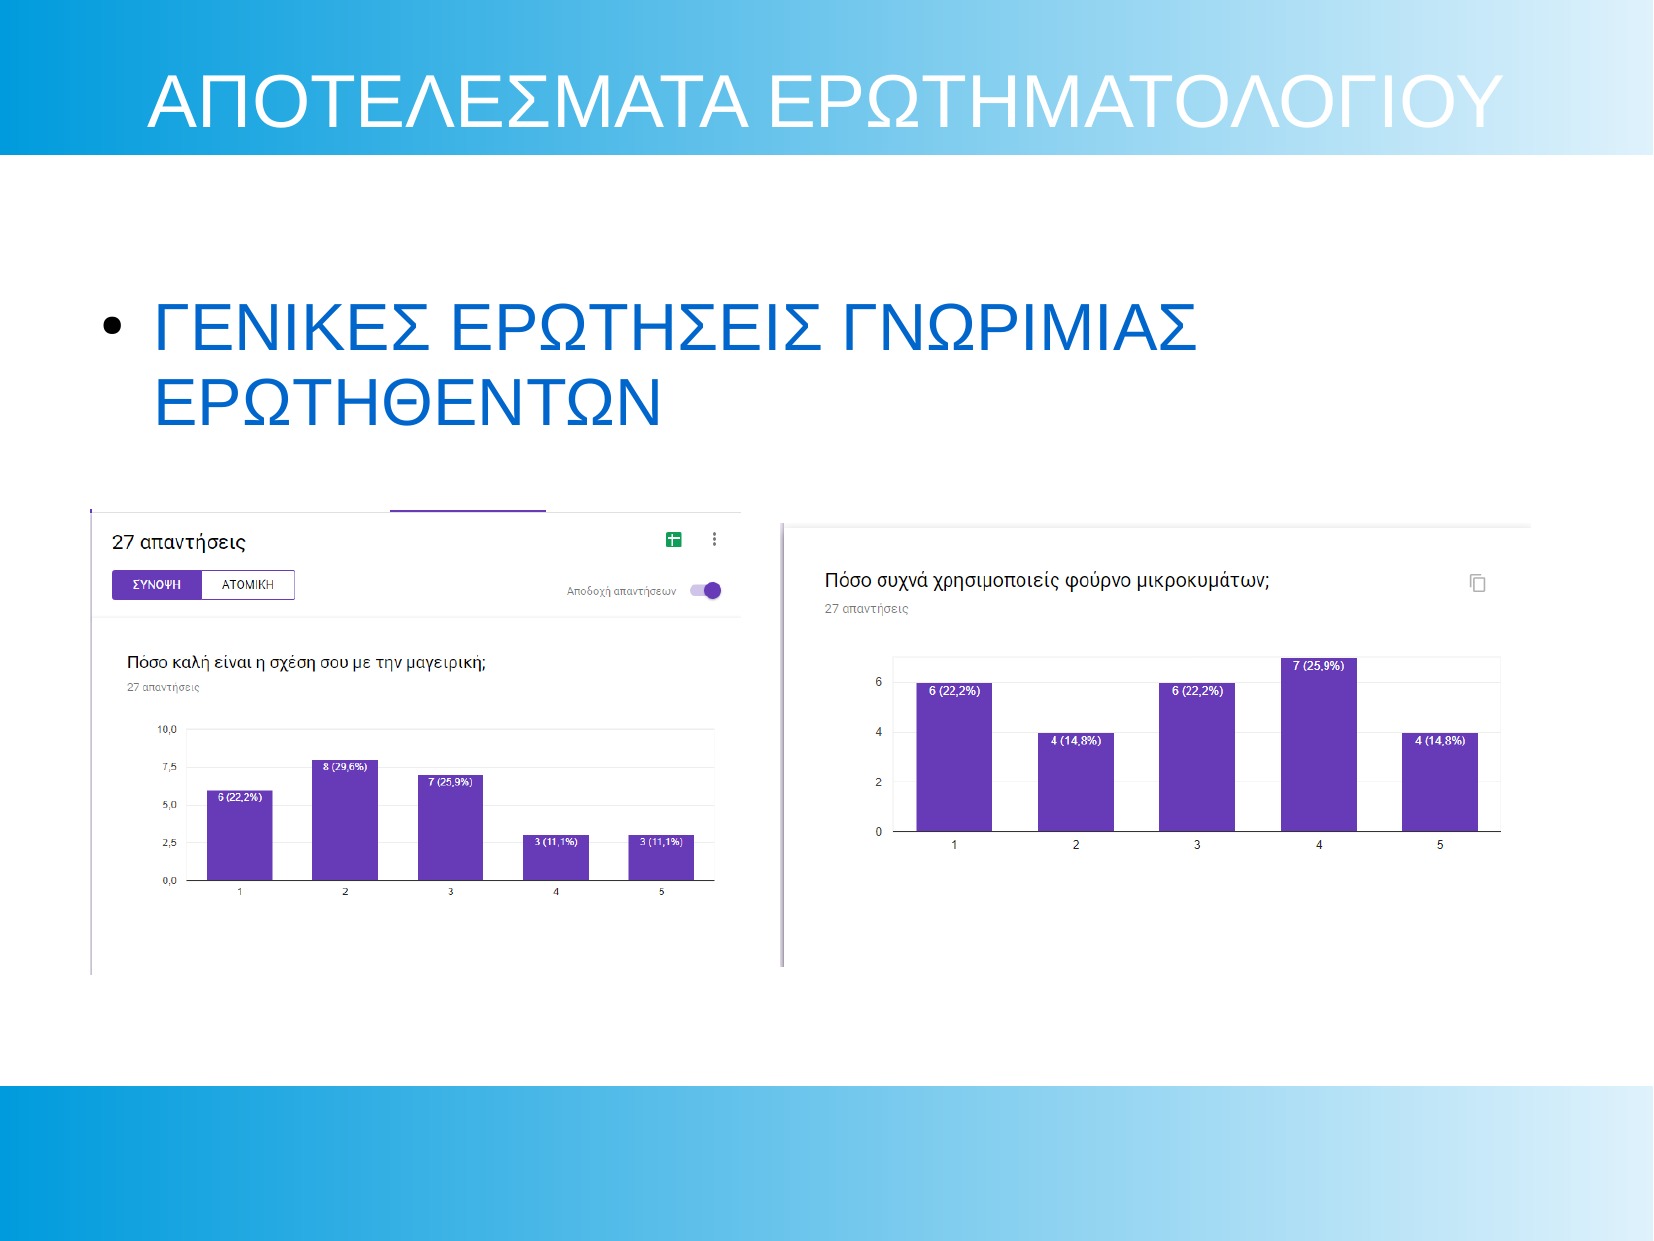

# ΑΠΟΤΕΛΕΣΜΑΤΑ ΕΡΩΤΗΜΑΤΟΛΟΓΙΟΥ
ΓΕΝΙΚΕΣ ΕΡΩΤΗΣΕΙΣ ΓΝΩΡΙΜΙΑΣ ΕΡΩΤΗΘΕΝΤΩΝ